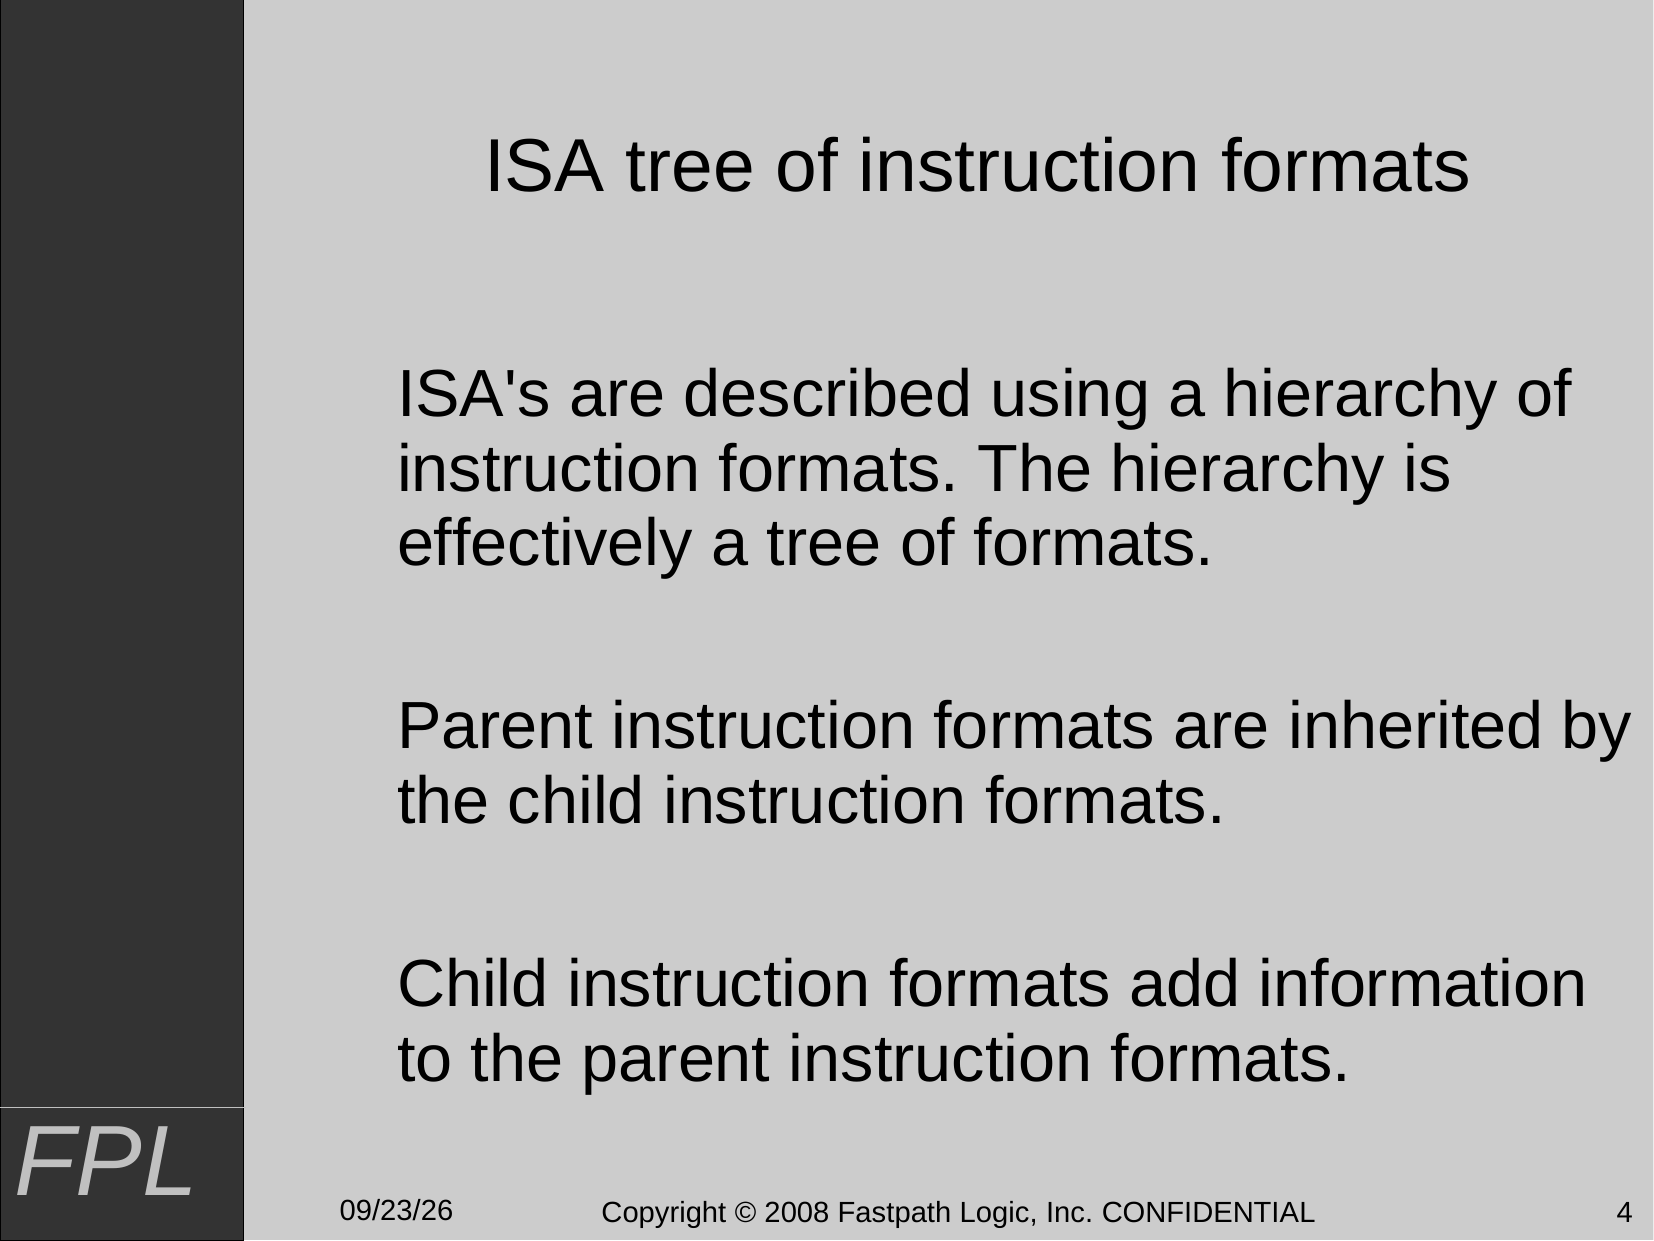

# ISA tree of instruction formats
ISA's are described using a hierarchy of instruction formats. The hierarchy is effectively a tree of formats.
Parent instruction formats are inherited by the child instruction formats.
Child instruction formats add information to the parent instruction formats.
4
© 2008 FASTPATH LOGIC INC.